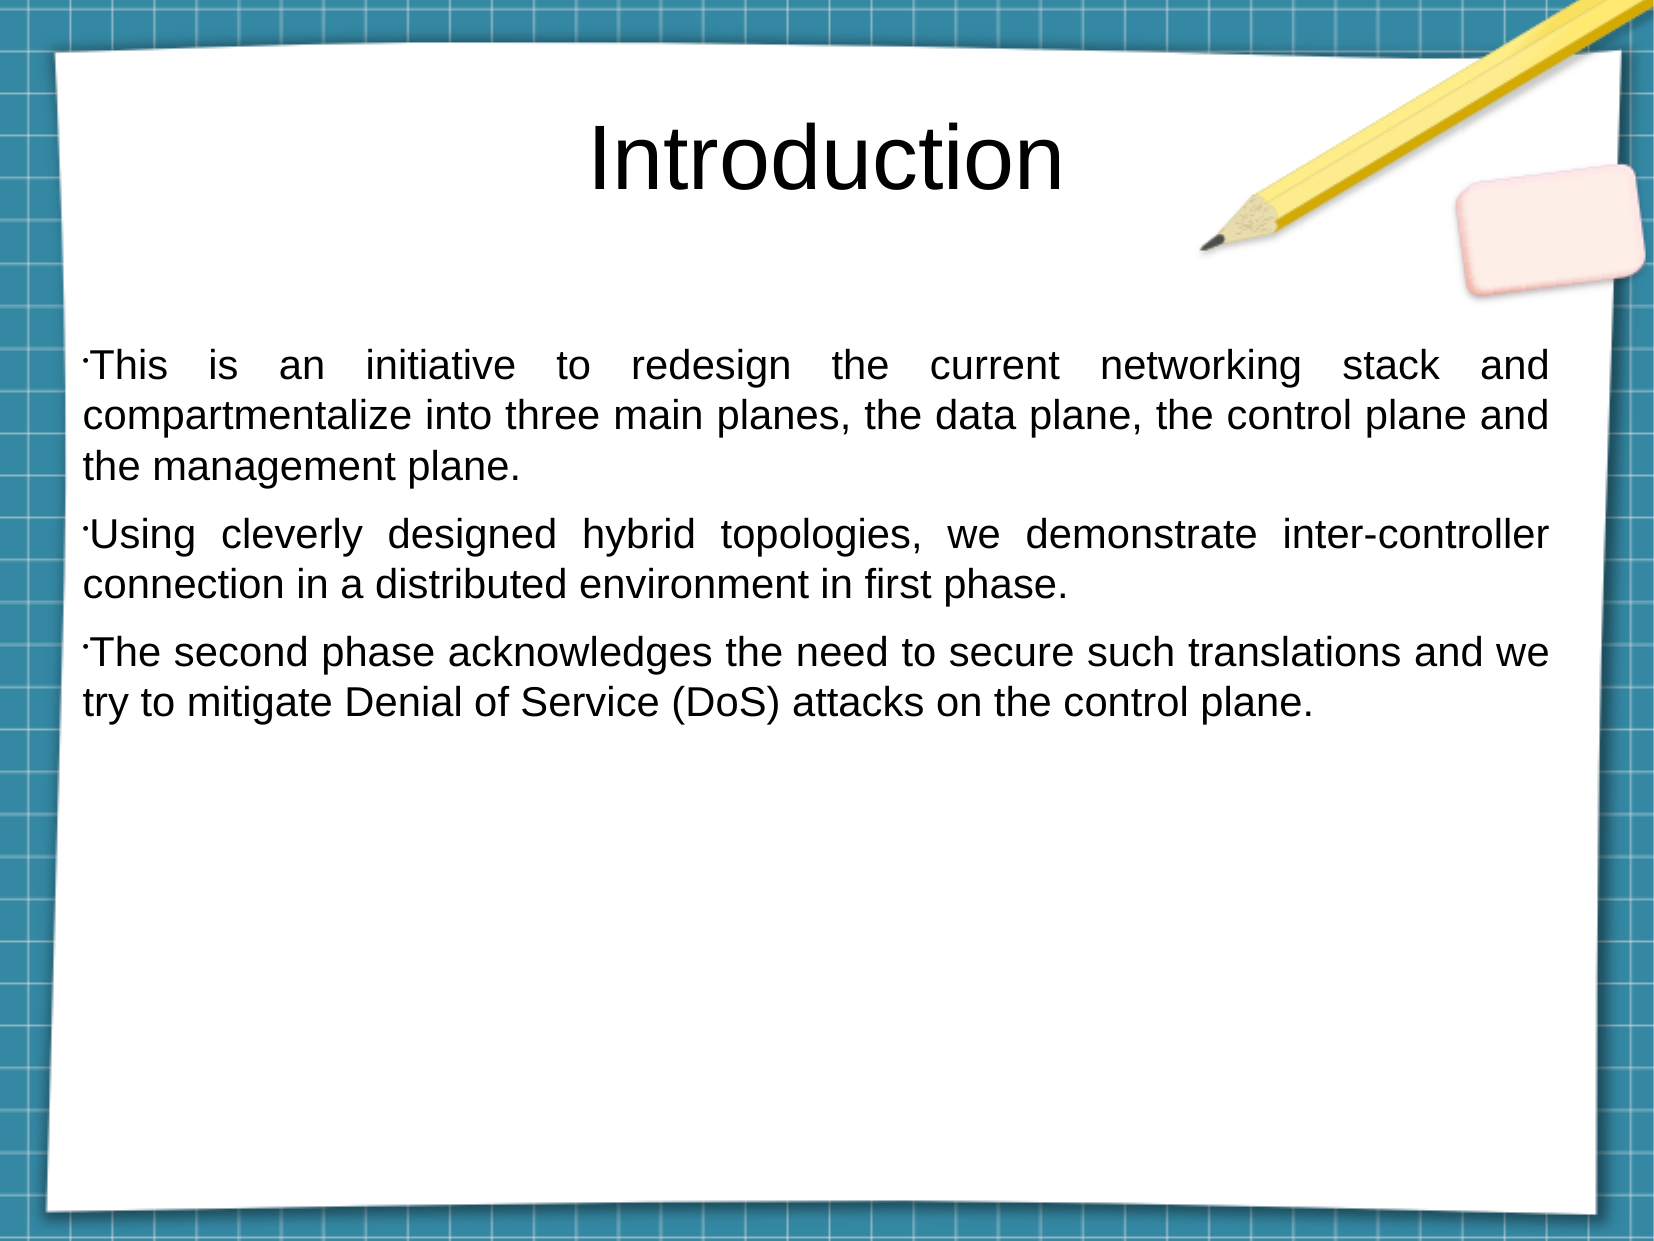

# Introduction
This is an initiative to redesign the current networking stack and compartmentalize into three main planes, the data plane, the control plane and the management plane.
Using cleverly designed hybrid topologies, we demonstrate inter-controller connection in a distributed environment in first phase.
The second phase acknowledges the need to secure such translations and we try to mitigate Denial of Service (DoS) attacks on the control plane.